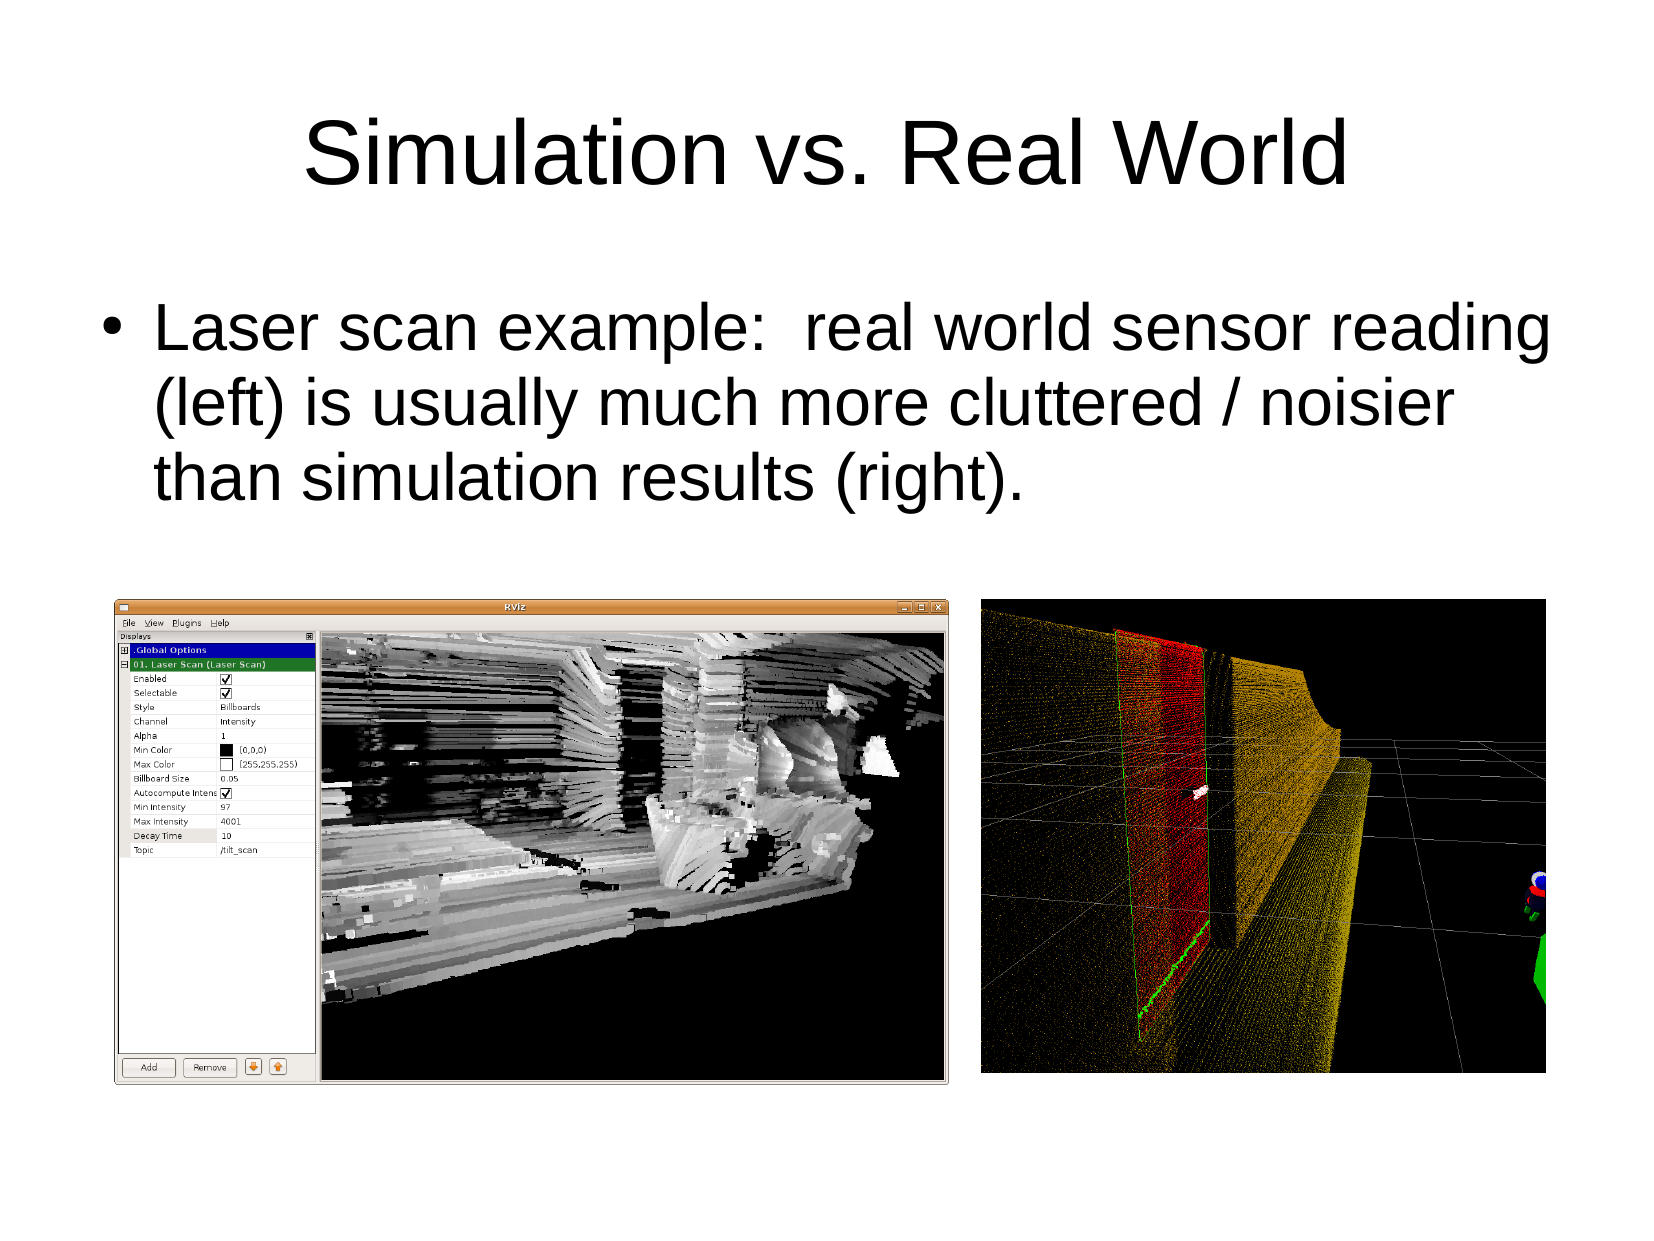

# Simulation vs. Real World
Laser scan example: real world sensor reading (left) is usually much more cluttered / noisier than simulation results (right).